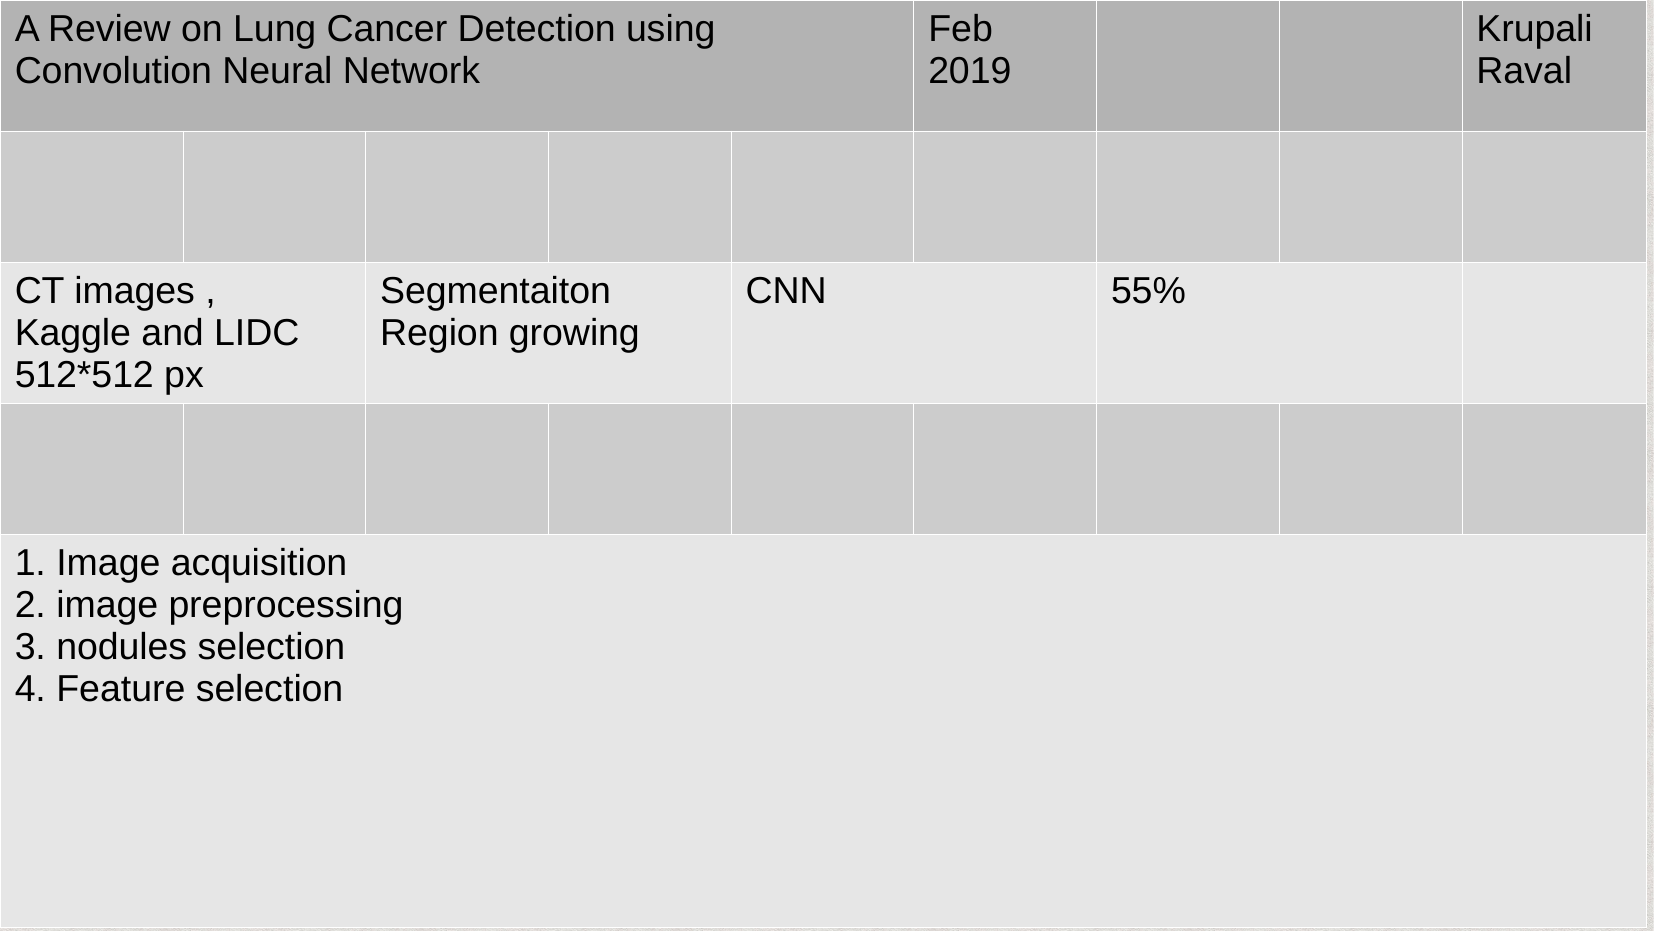

| A Review on Lung Cancer Detection using Convolution Neural Network | | | | | Feb 2019 | | | Krupali Raval |
| --- | --- | --- | --- | --- | --- | --- | --- | --- |
| | | | | | | | | |
| CT images , Kaggle and LIDC 512\*512 px | | Segmentaiton Region growing | | CNN | | 55% | | |
| | | | | | | | | |
| 1. Image acquisition 2. image preprocessing 3. nodules selection 4. Feature selection | | | | | | | | |